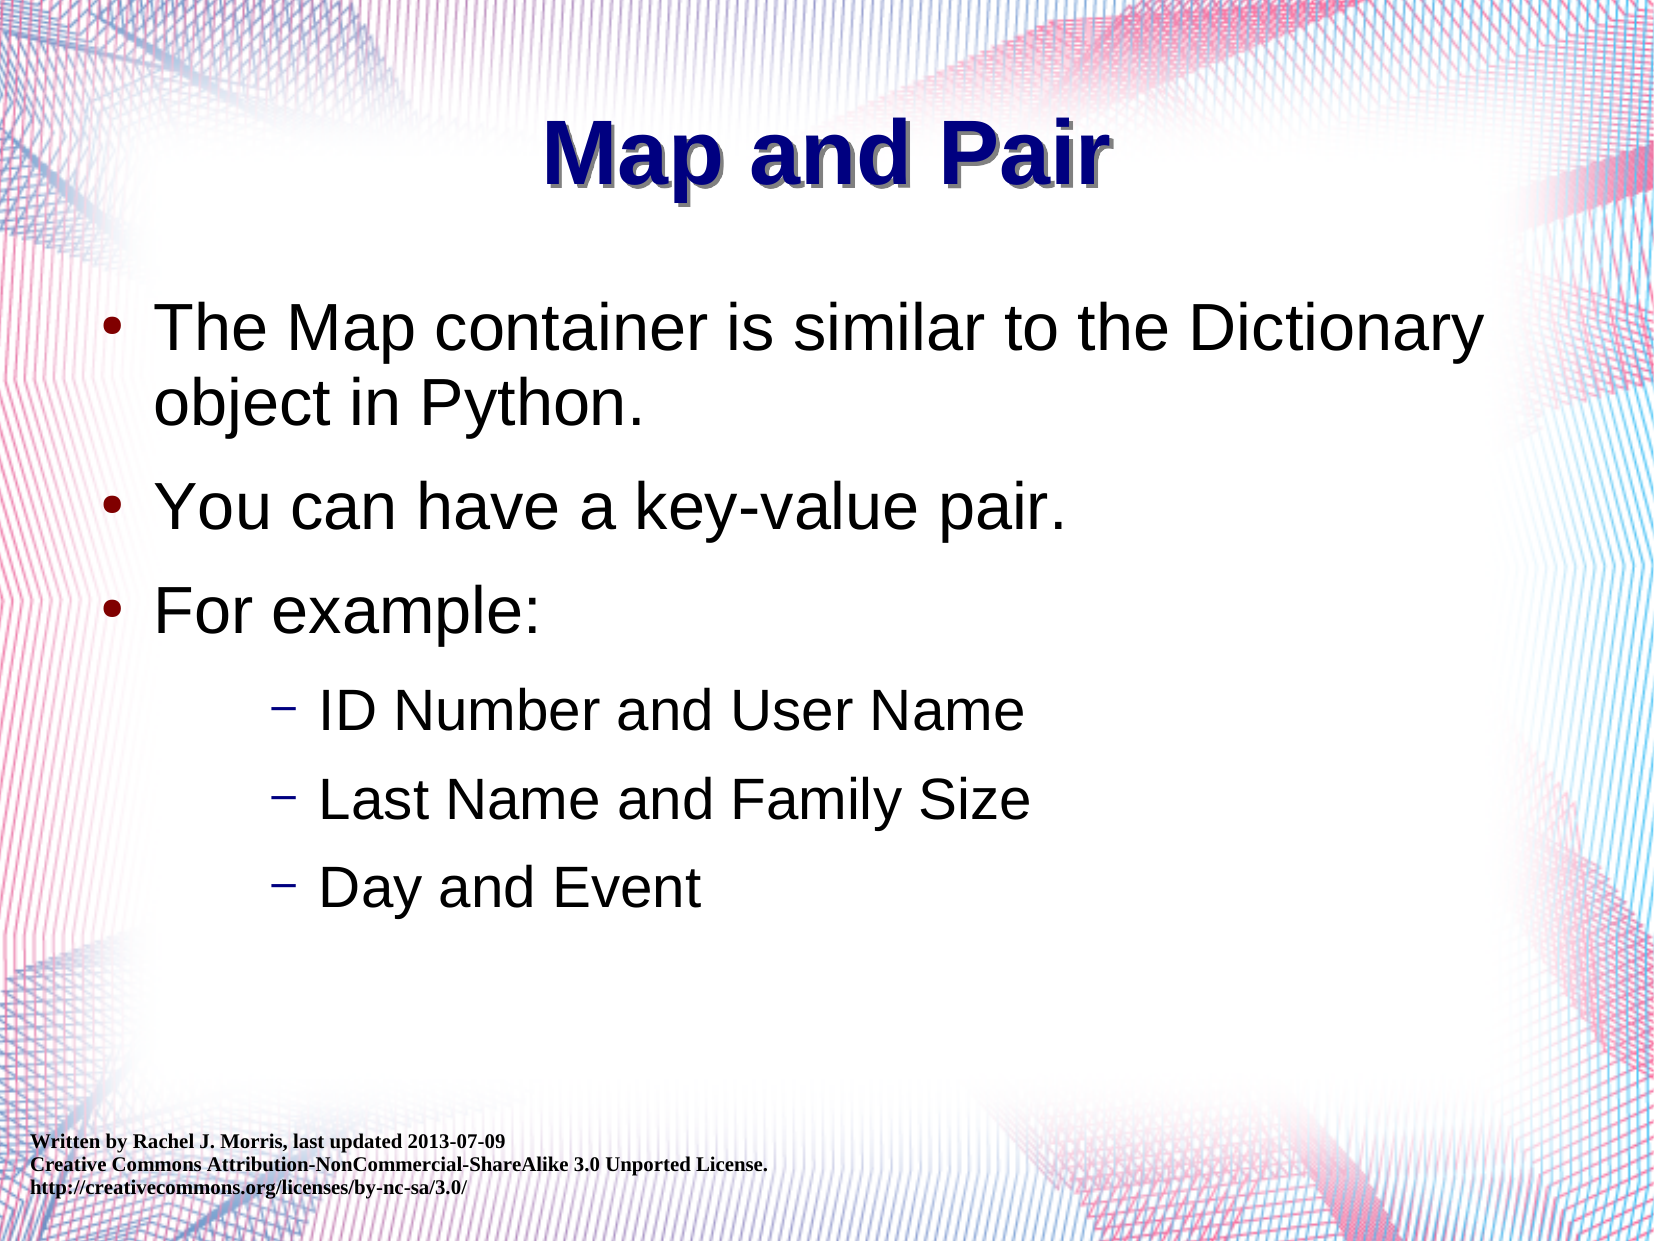

# Map and Pair
The Map container is similar to the Dictionary object in Python.
You can have a key-value pair.
For example:
ID Number and User Name
Last Name and Family Size
Day and Event